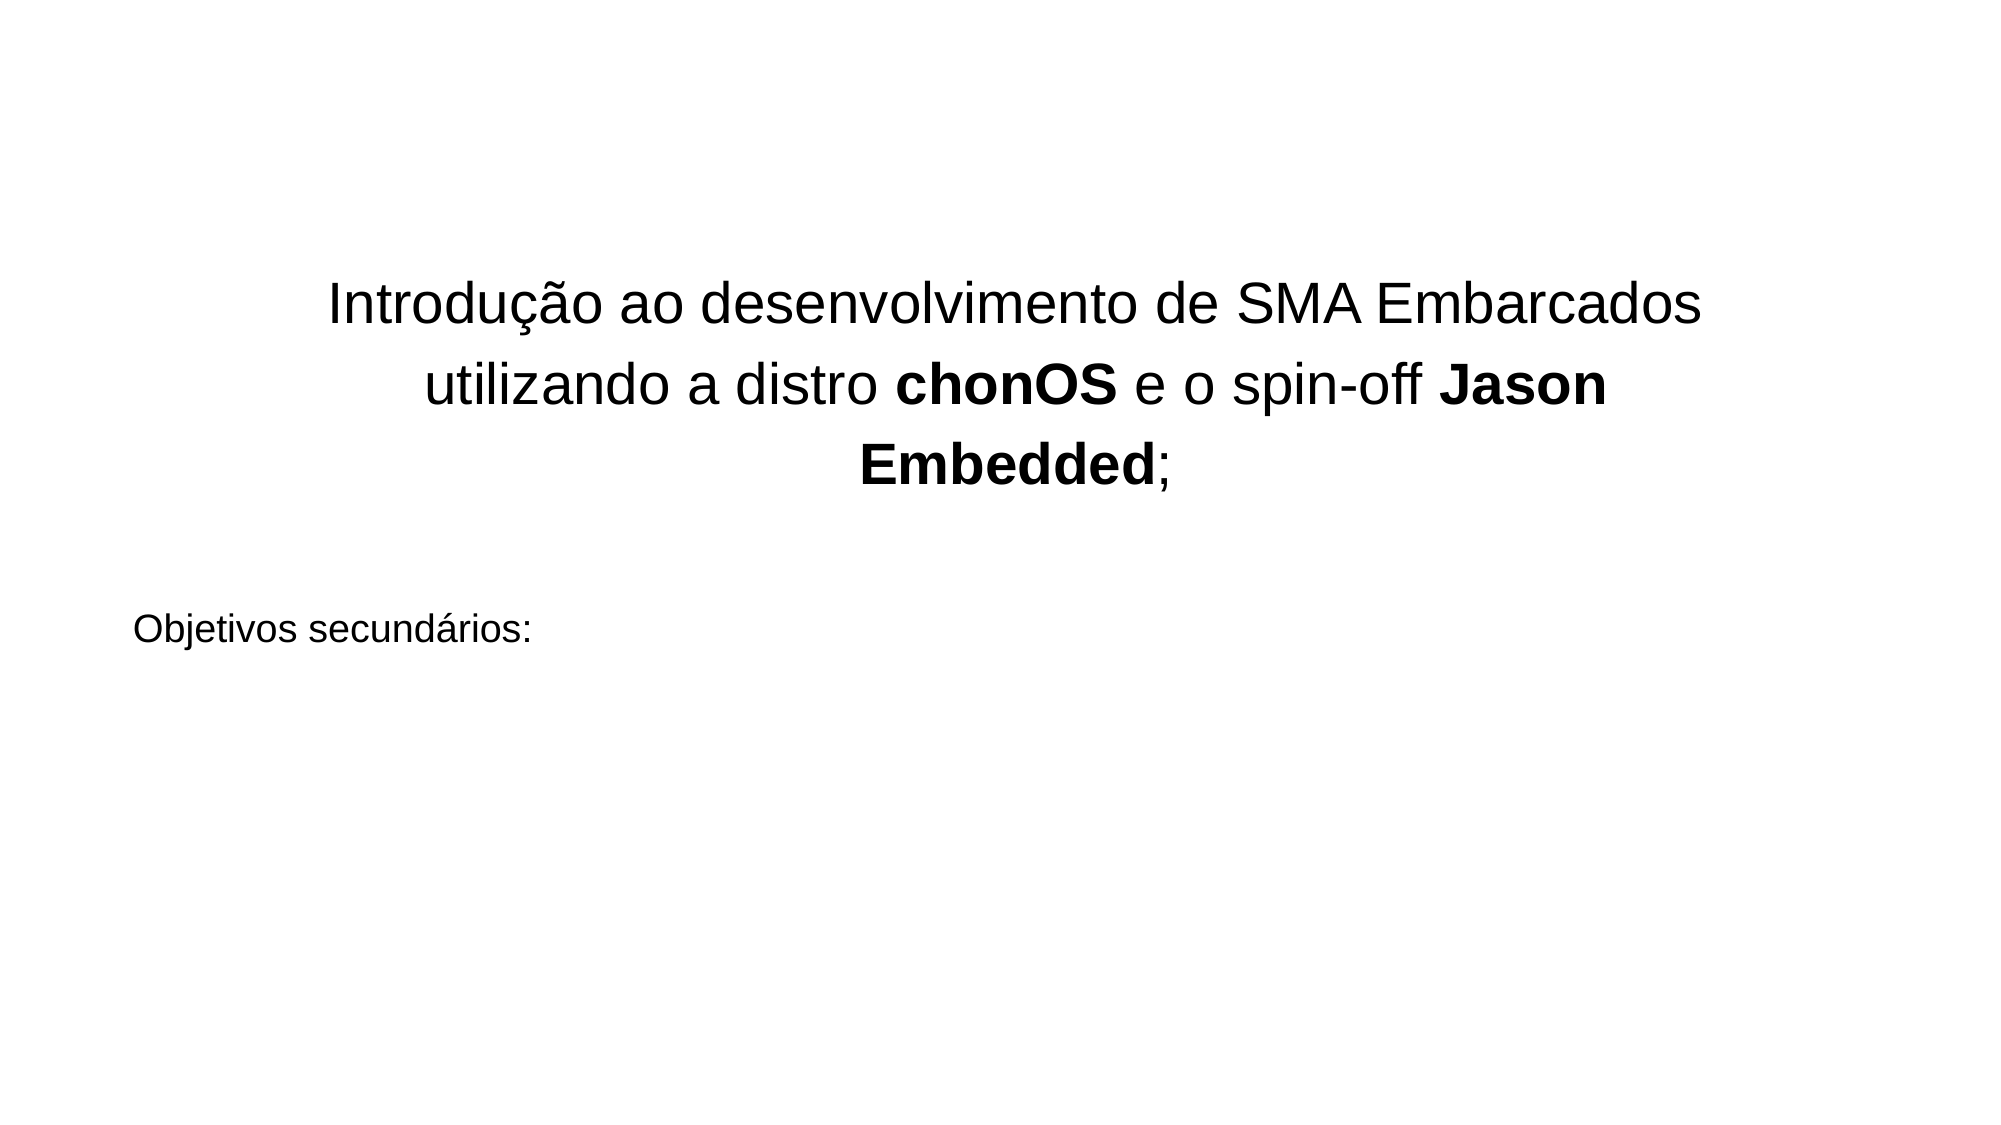

Objetivo
Introdução ao desenvolvimento de SMA Embarcados utilizando a distro chonOS e o spin-off Jason Embedded;
Objetivos secundários: